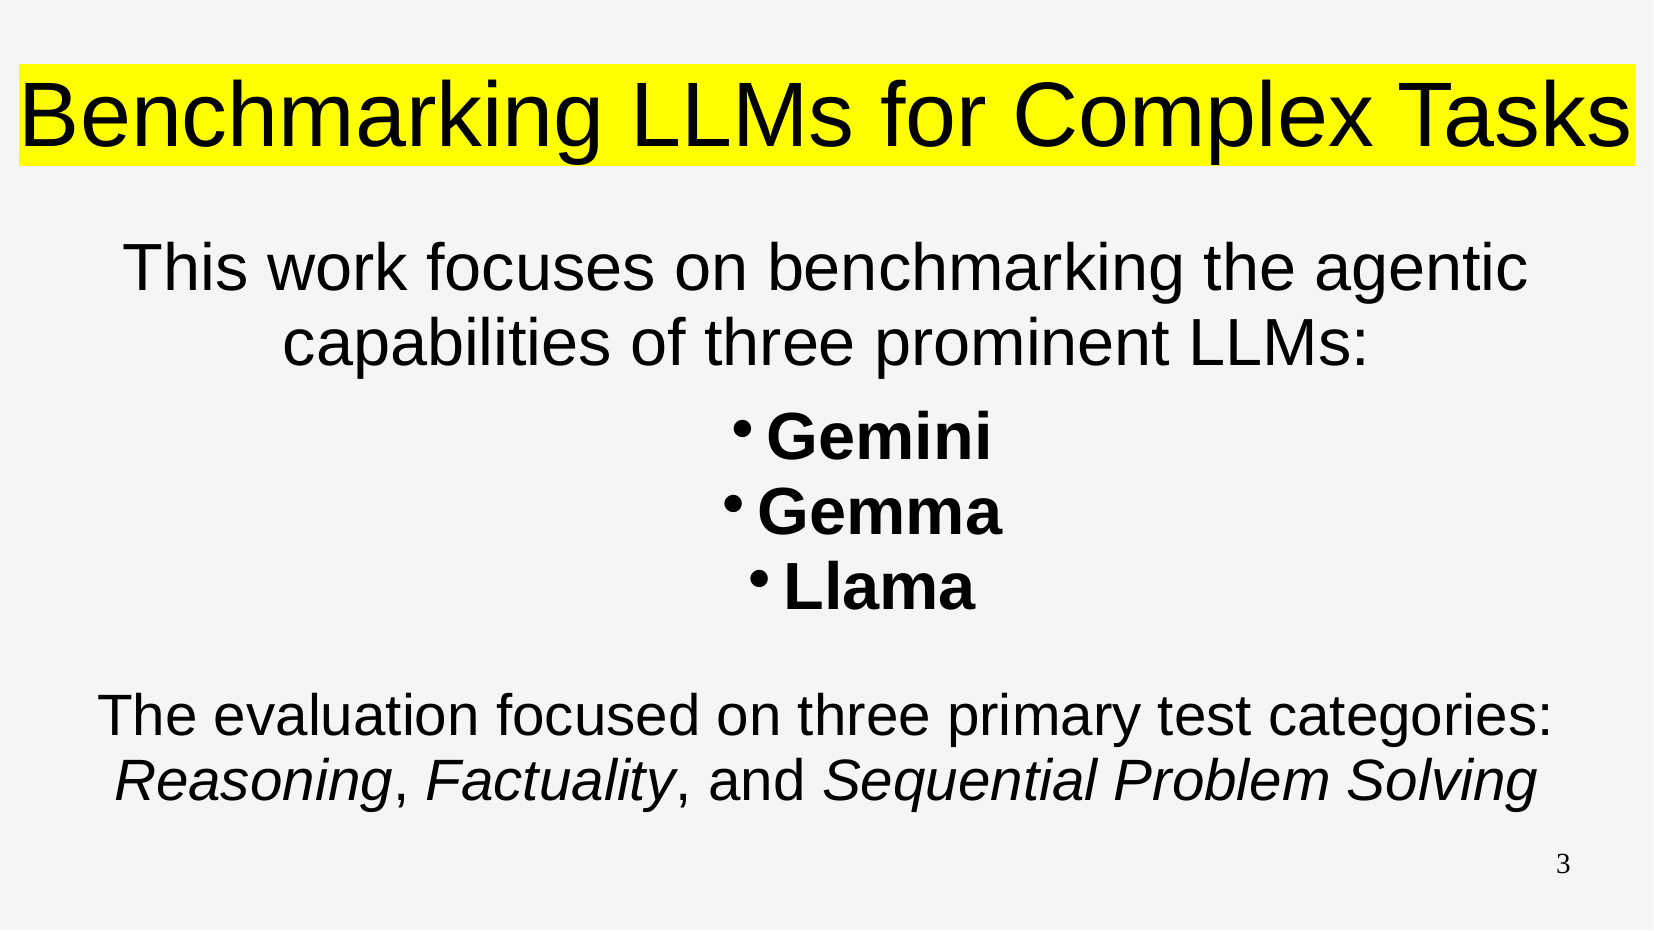

# Benchmarking LLMs for Complex Tasks
This work focuses on benchmarking the agentic capabilities of three prominent LLMs:
Gemini
Gemma
Llama
The evaluation focused on three primary test categories: Reasoning, Factuality, and Sequential Problem Solving
3